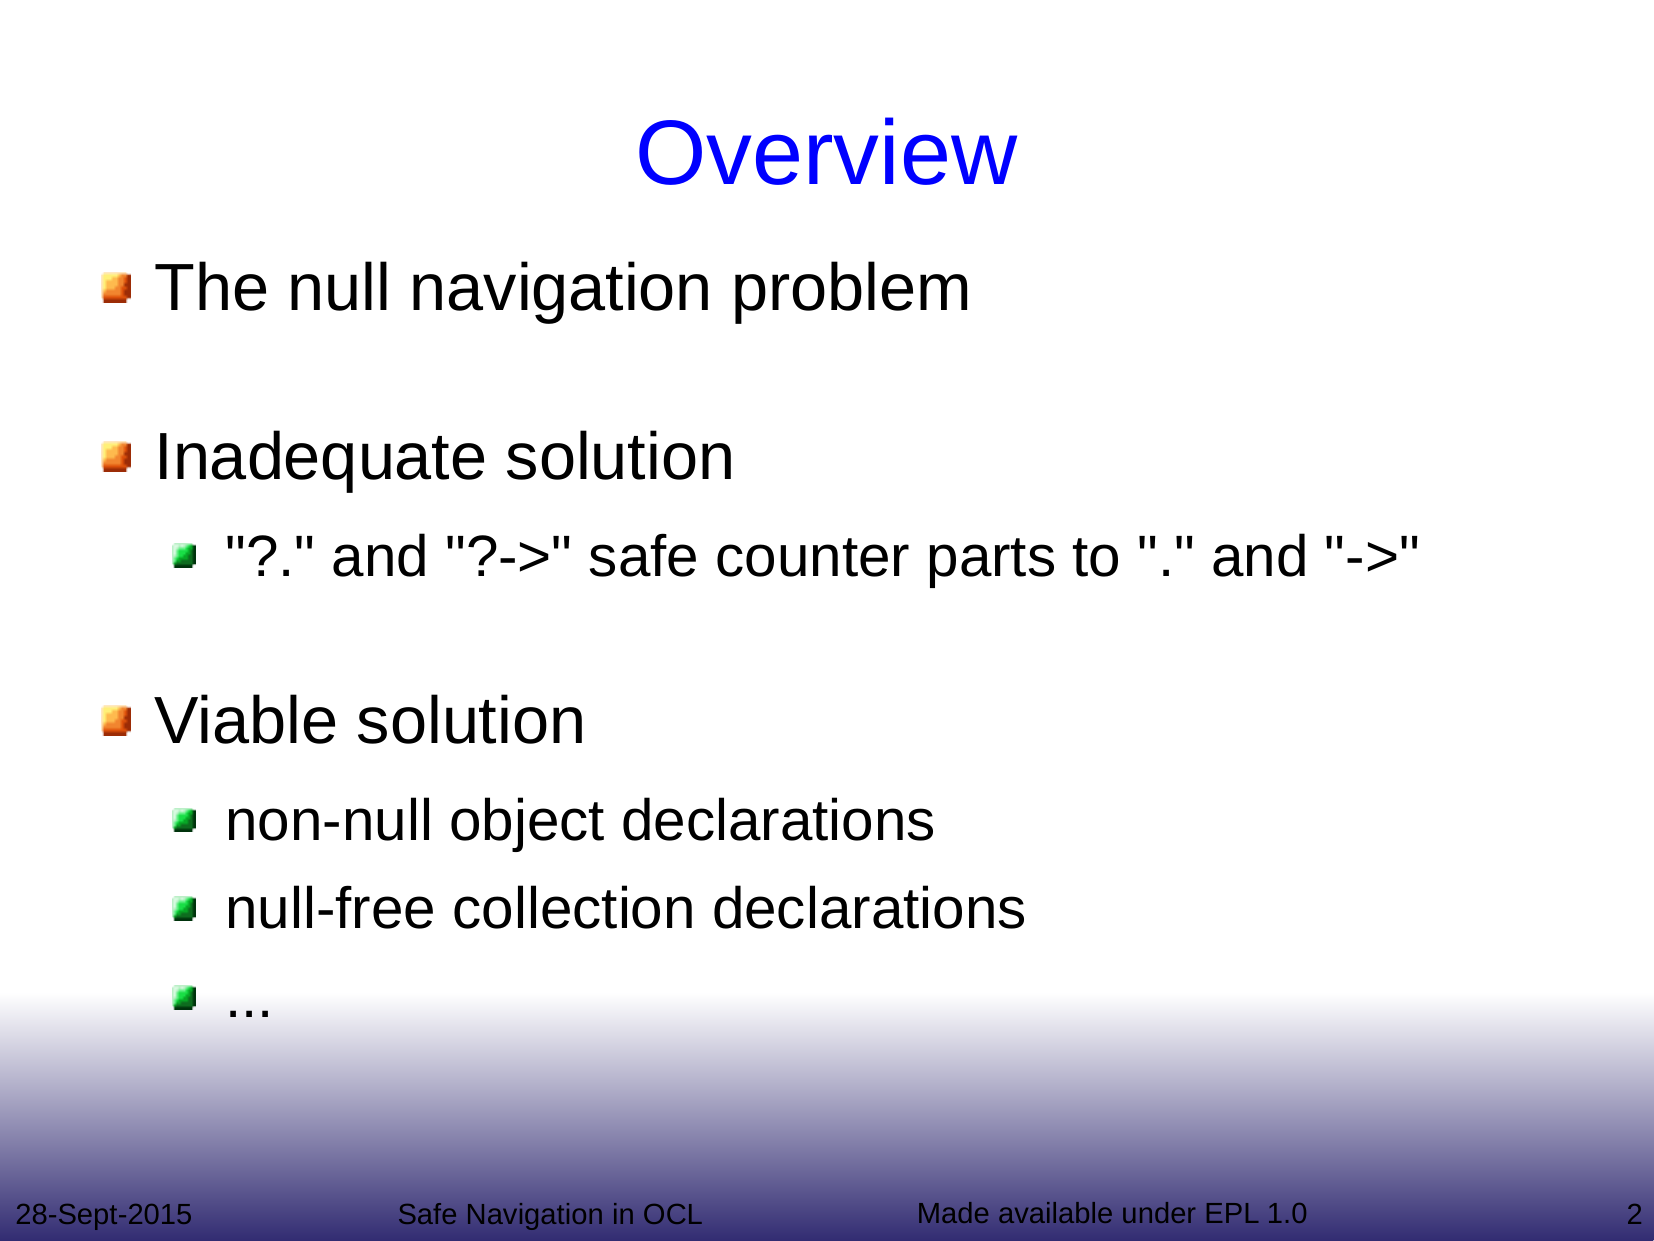

# Overview
The null navigation problem
Inadequate solution
"?." and "?->" safe counter parts to "." and "->"
Viable solution
non-null object declarations
null-free collection declarations
...
28-Sept-2015
Safe Navigation in OCL
2